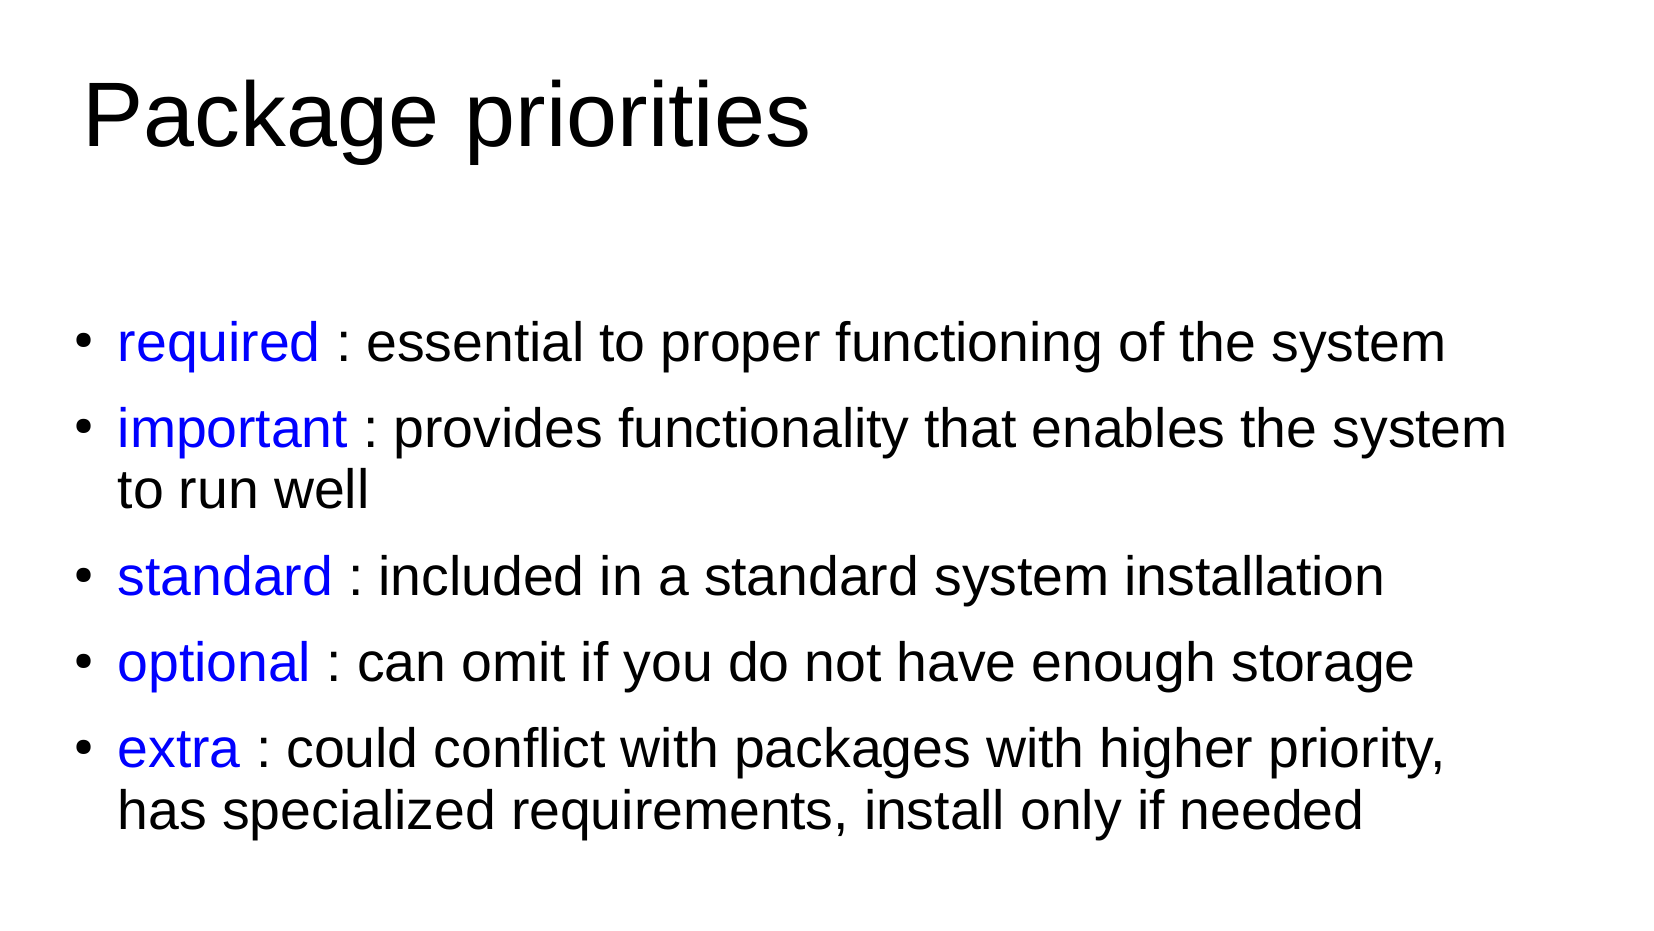

# Package priorities
required : essential to proper functioning of the system
important : provides functionality that enables the system to run well
standard : included in a standard system installation
optional : can omit if you do not have enough storage
extra : could conflict with packages with higher priority, has specialized requirements, install only if needed